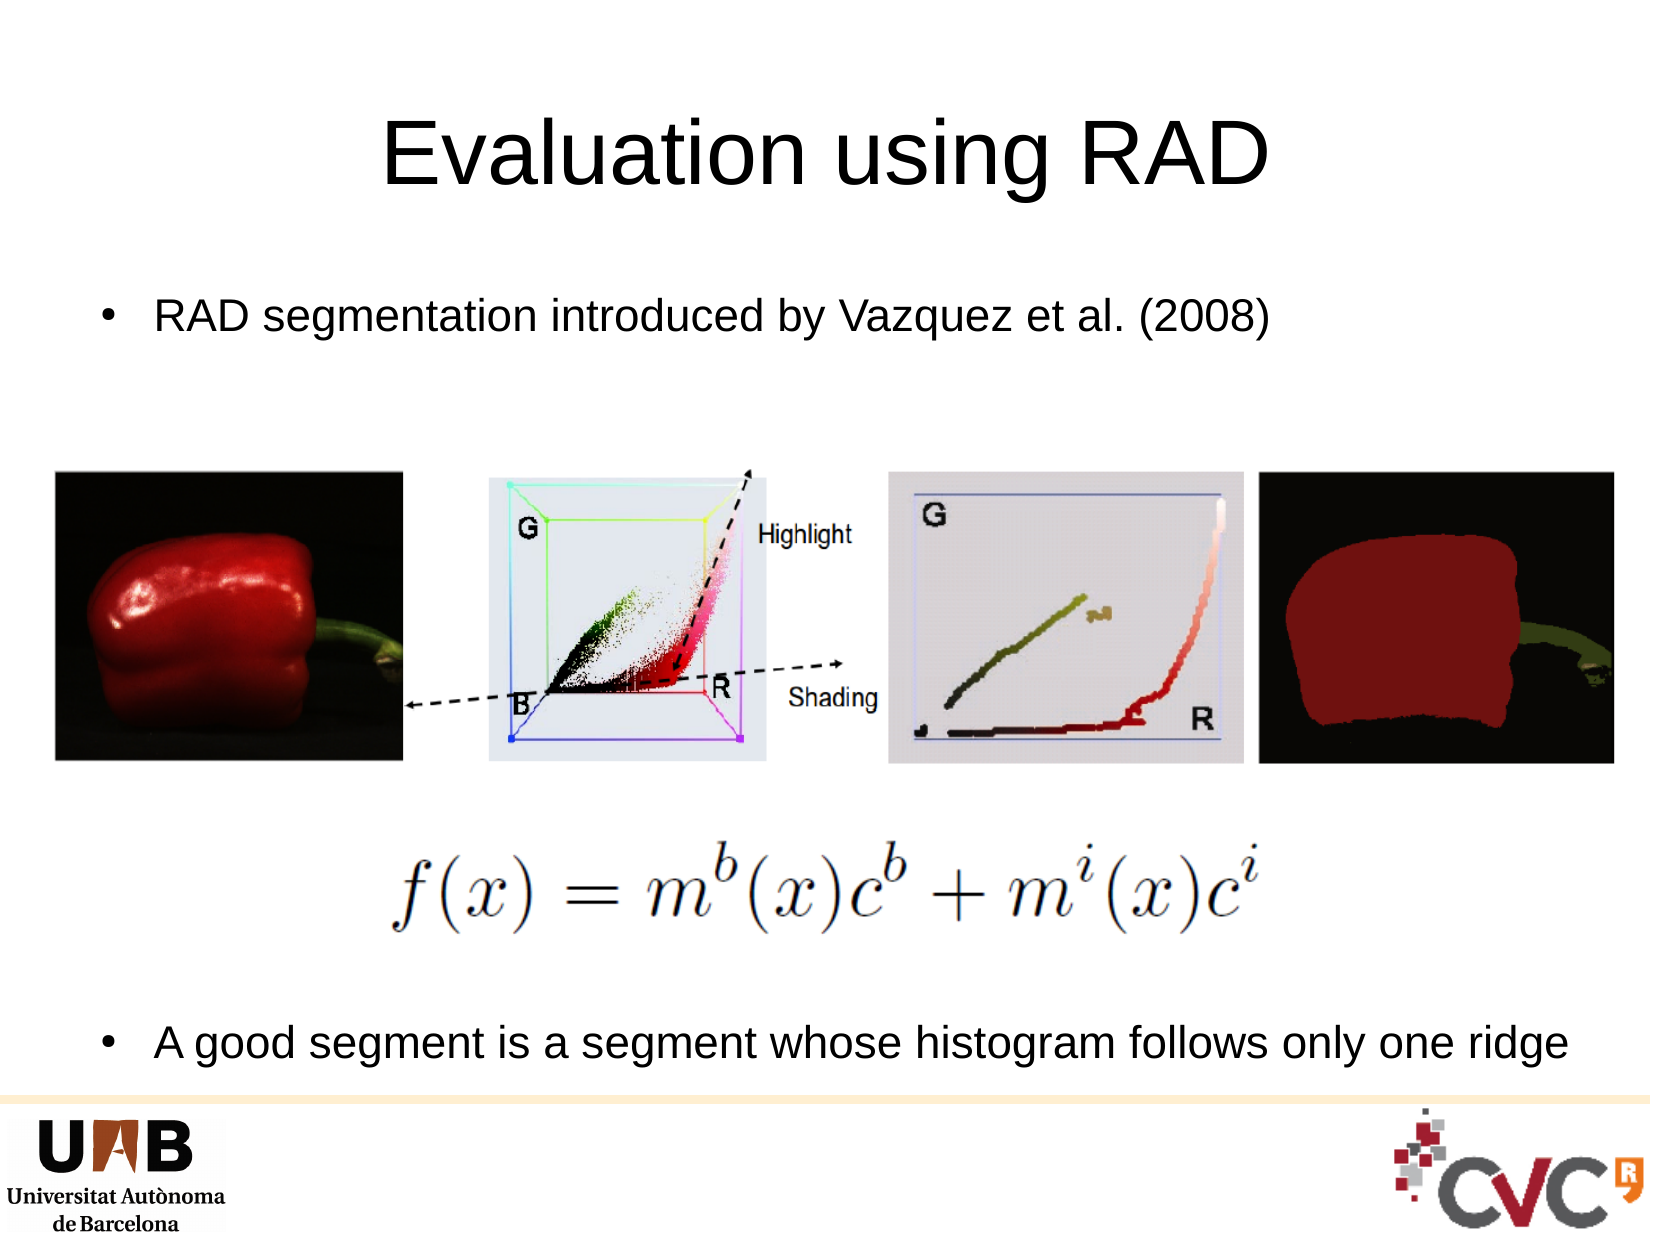

# Evaluation using RAD
RAD segmentation introduced by Vazquez et al. (2008)
A good segment is a segment whose histogram follows only one ridge